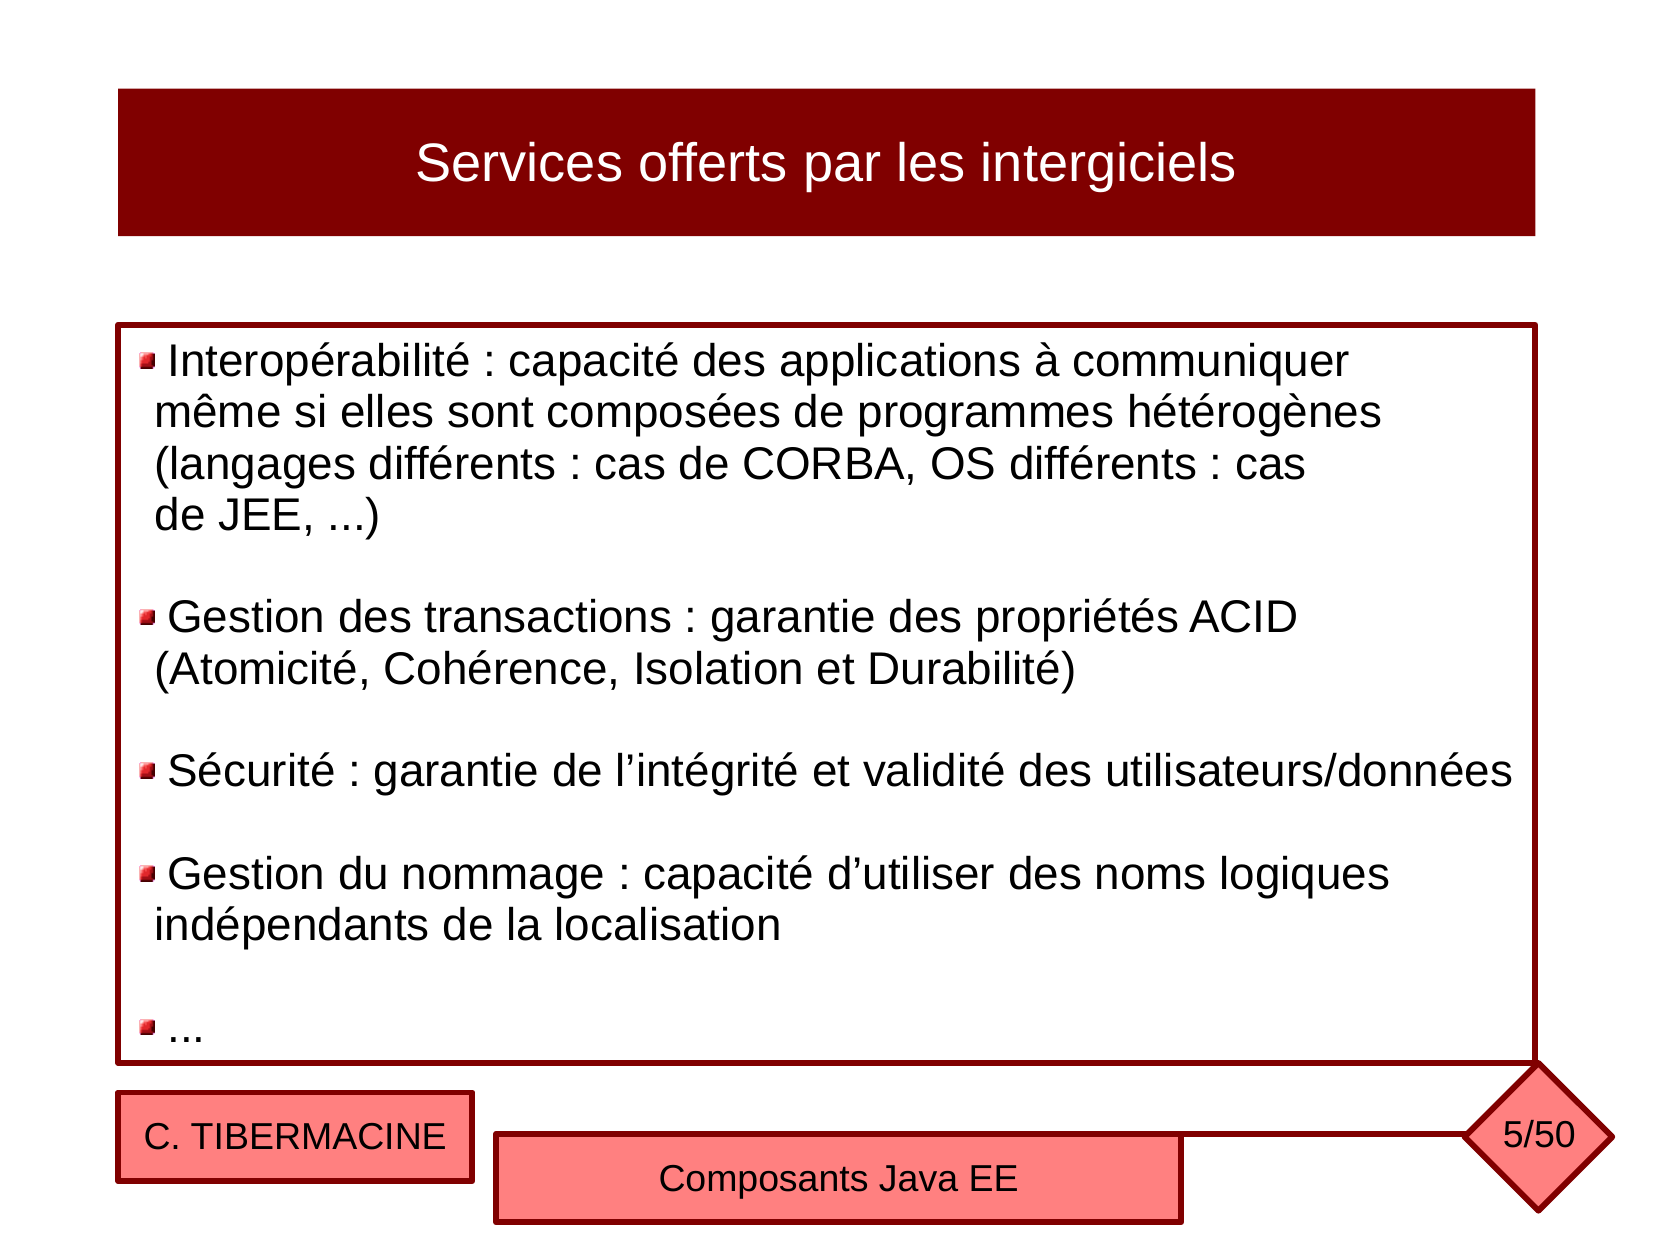

Services offerts par les intergiciels
 Interopérabilité : capacité des applications à communiquer
même si elles sont composées de programmes hétérogènes
(langages différents : cas de CORBA, OS différents : cas
de JEE, ...)
 Gestion des transactions : garantie des propriétés ACID
(Atomicité, Cohérence, Isolation et Durabilité)
 Sécurité : garantie de l’intégrité et validité des utilisateurs/données
 Gestion du nommage : capacité d’utiliser des noms logiques
indépendants de la localisation
 ...
C. TIBERMACINE
Composants Java EE